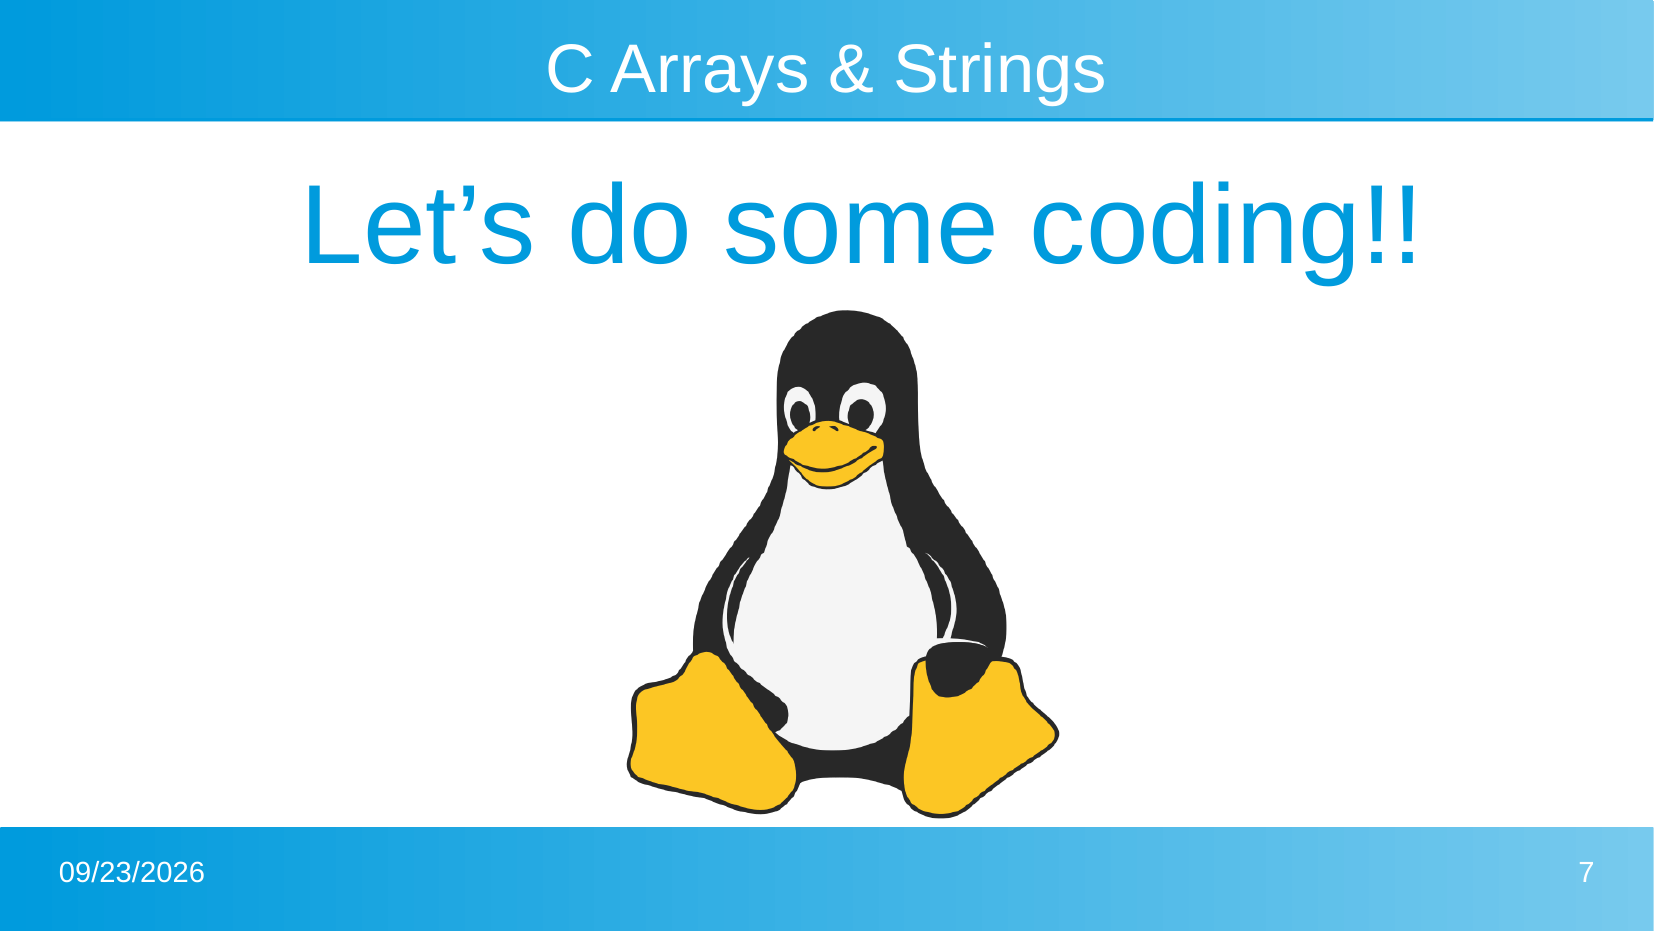

# C Arrays & Strings
Let’s do some coding!!
7